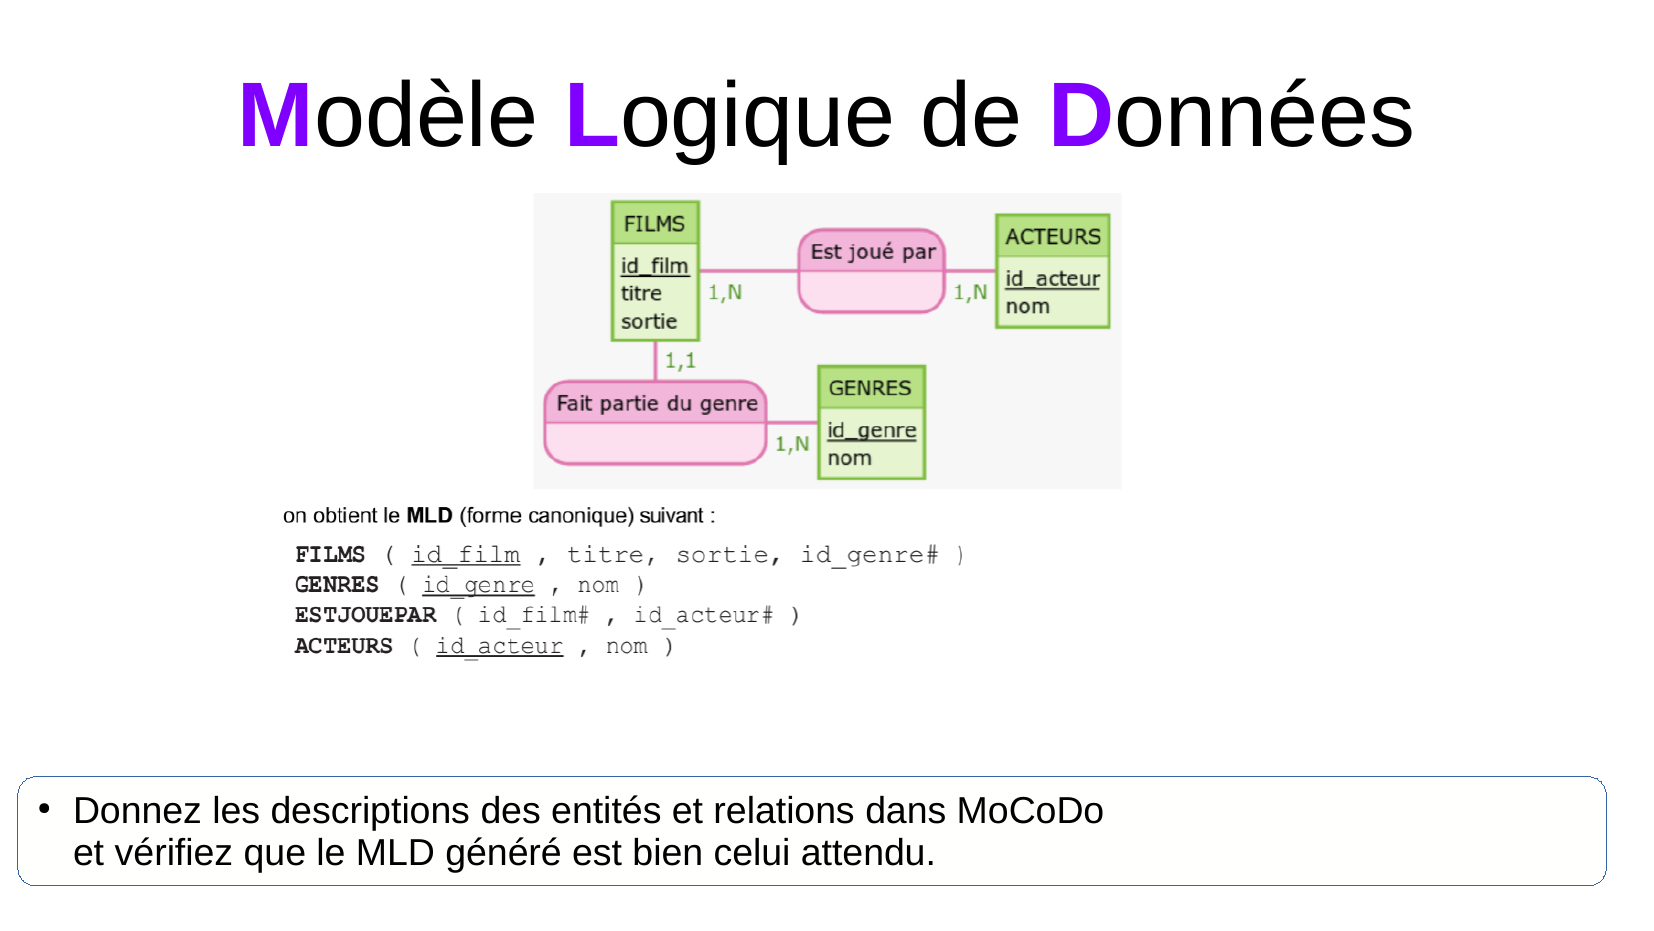

# Modèle Logique de Données
Donnez les descriptions des entités et relations dans MoCoDo
et vérifiez que le MLD généré est bien celui attendu.